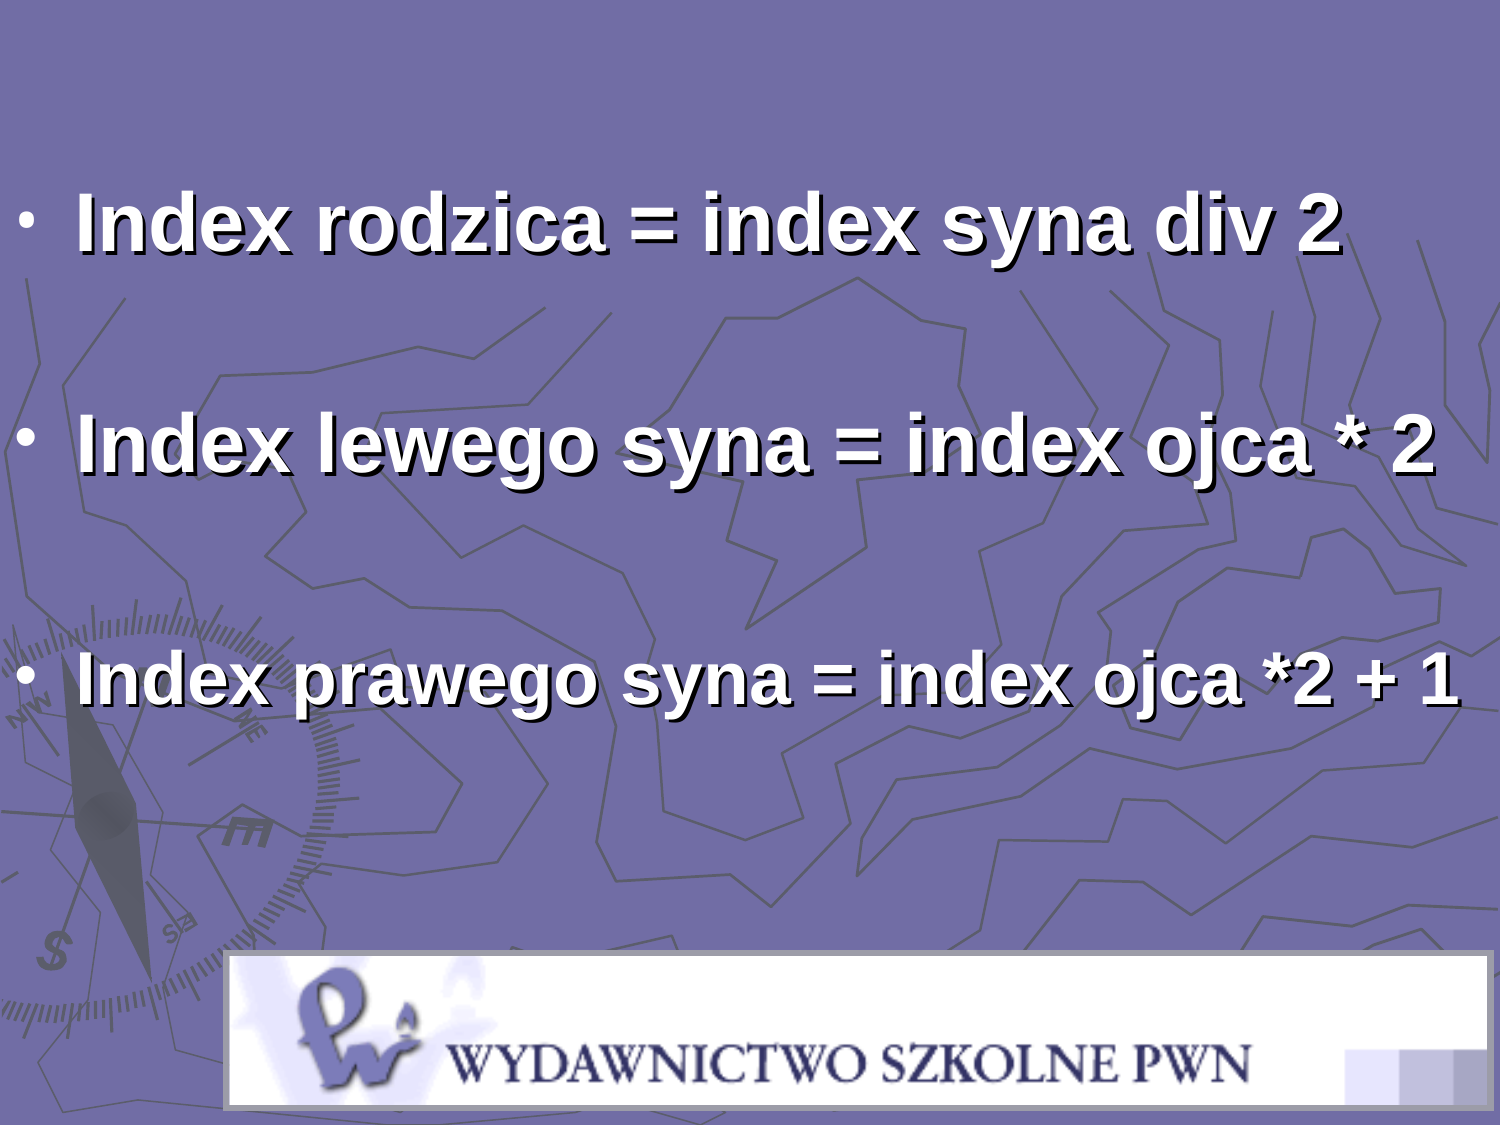

Index rodzica = index syna div 2
 Index lewego syna = index ojca * 2
 Index prawego syna = index ojca *2 + 1